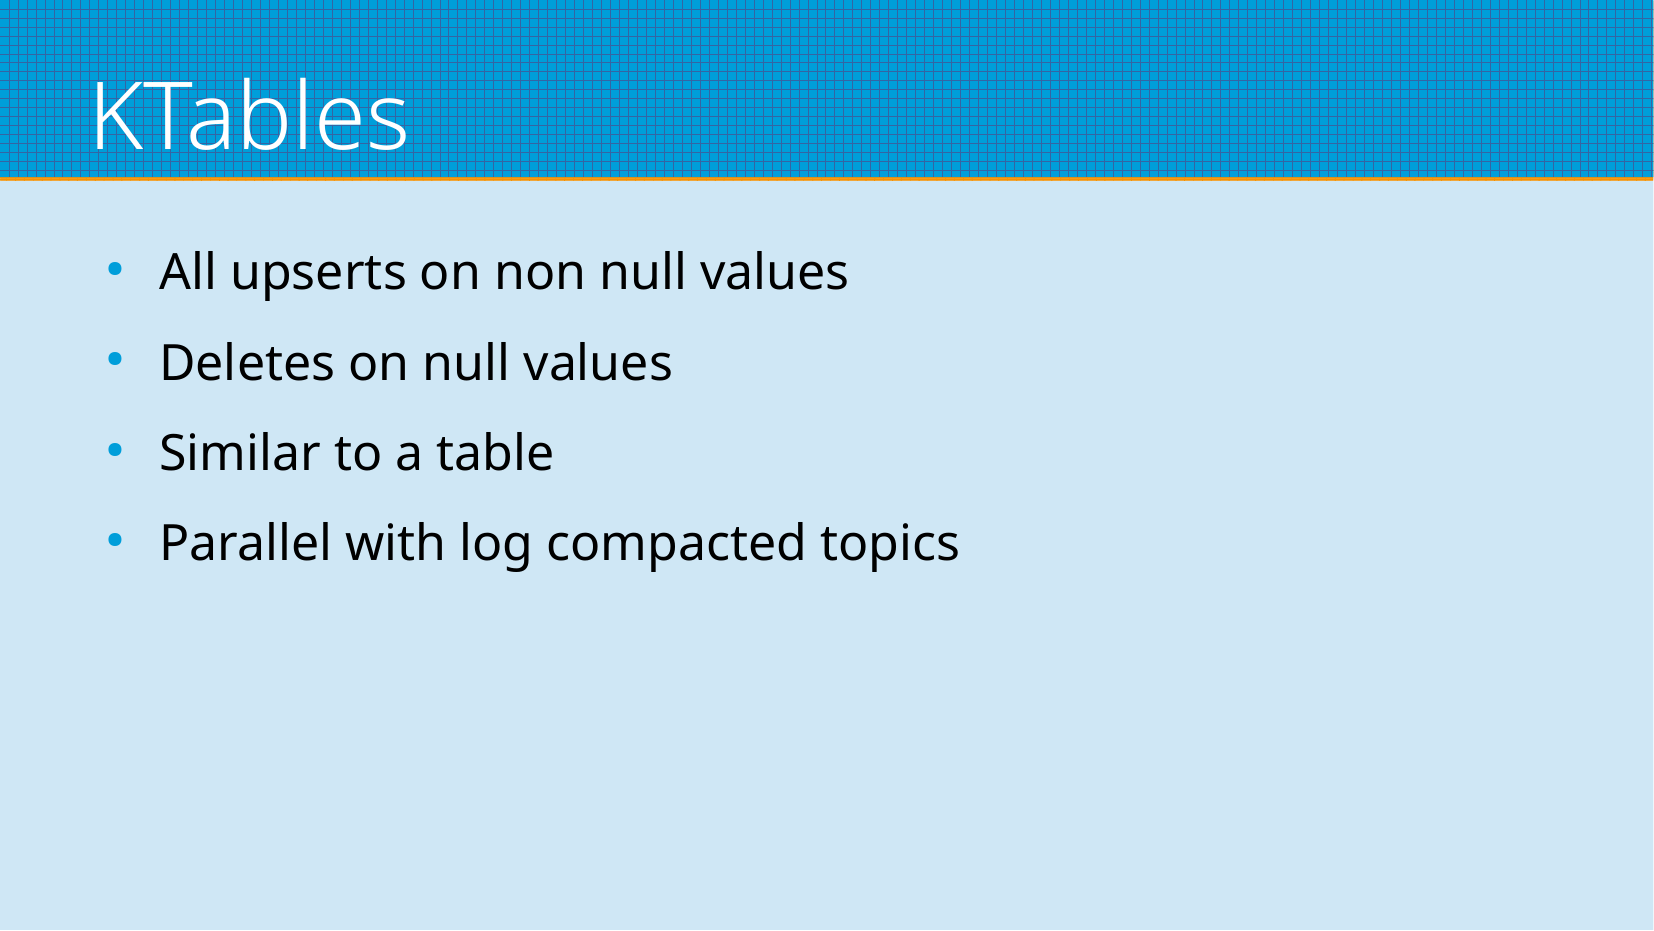

# KTables
All upserts on non null values
Deletes on null values
Similar to a table
Parallel with log compacted topics